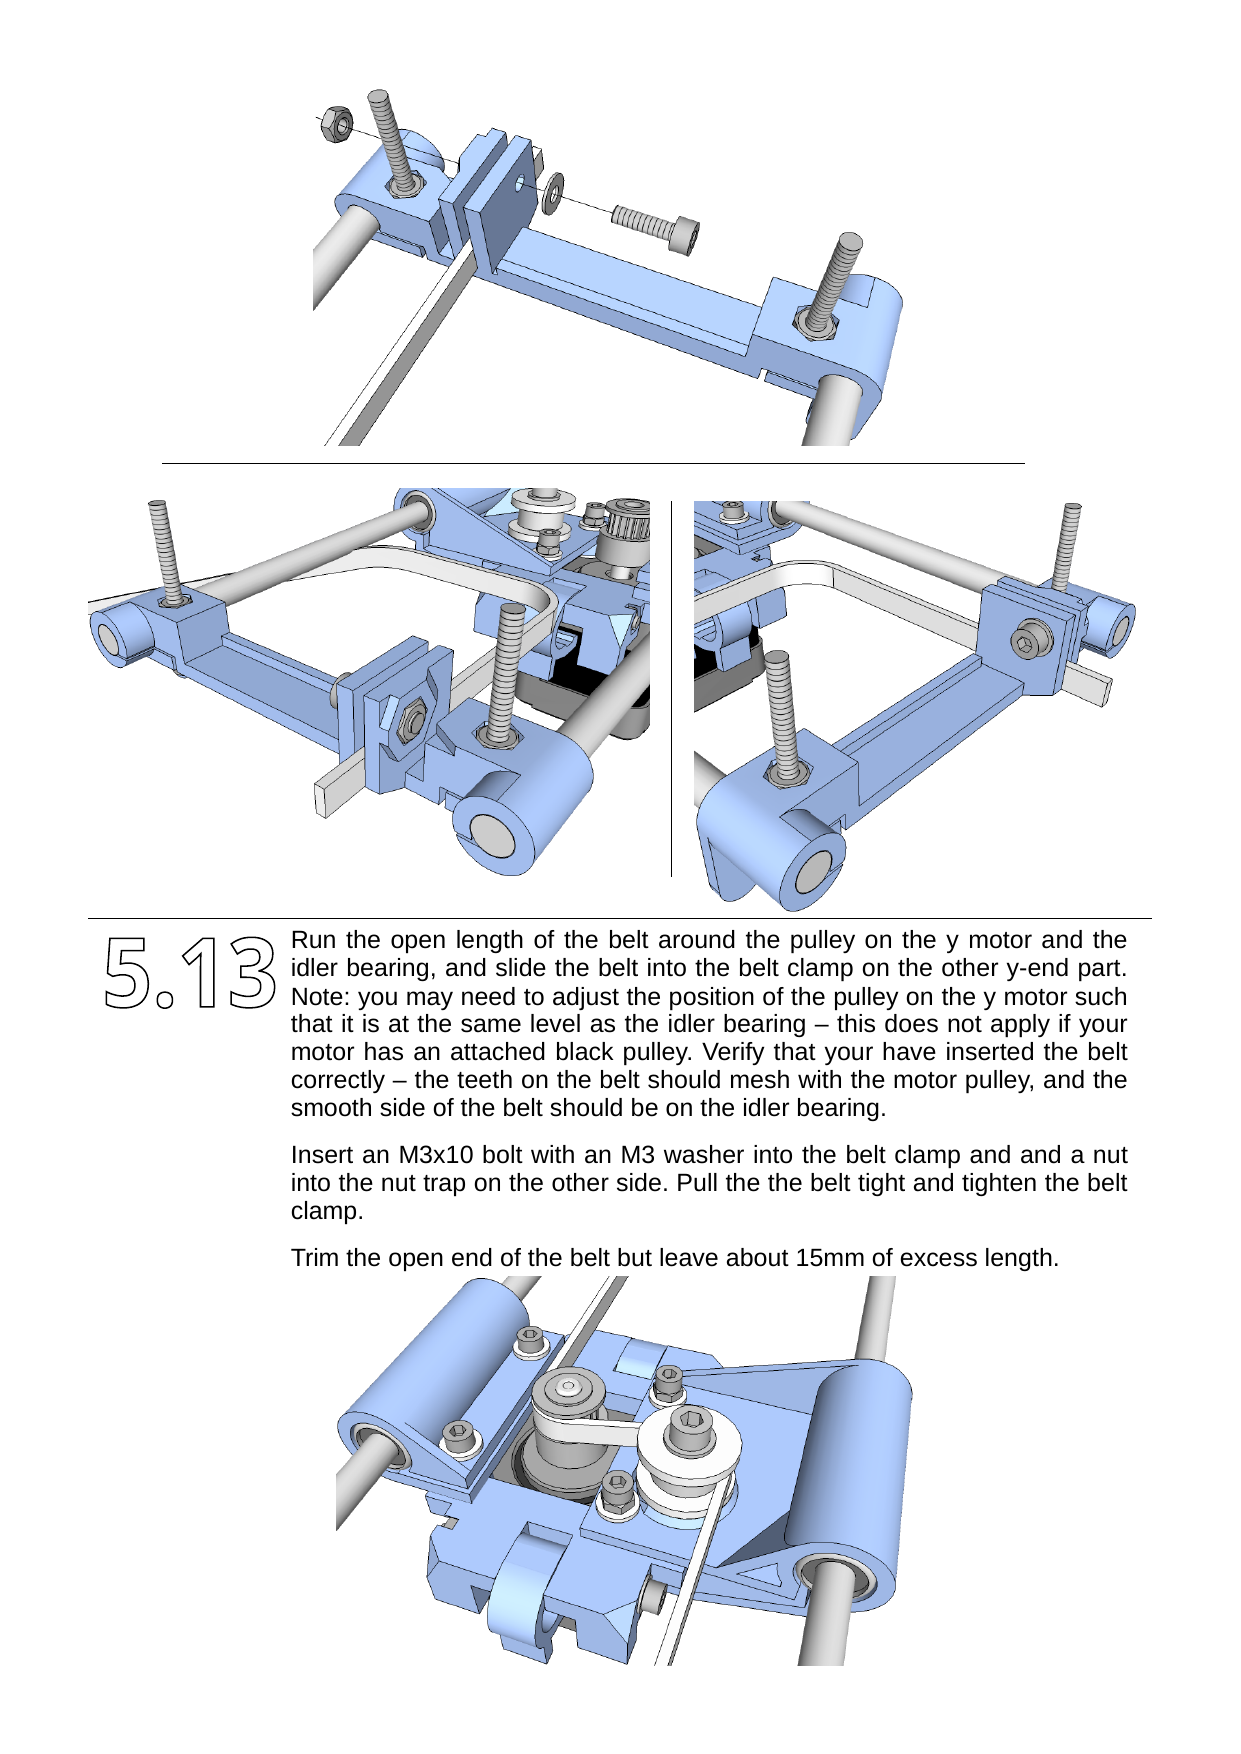

Run the open length of the belt around the pulley on the y motor and the idler bearing, and slide the belt into the belt clamp on the other y-end part. Note: you may need to adjust the position of the pulley on the y motor such that it is at the same level as the idler bearing – this does not apply if your motor has an attached black pulley. Verify that your have inserted the belt correctly – the teeth on the belt should mesh with the motor pulley, and the smooth side of the belt should be on the idler bearing.
Insert an M3x10 bolt with an M3 washer into the belt clamp and and a nut into the nut trap on the other side. Pull the the belt tight and tighten the belt clamp.
Trim the open end of the belt but leave about 15mm of excess length.
5.13